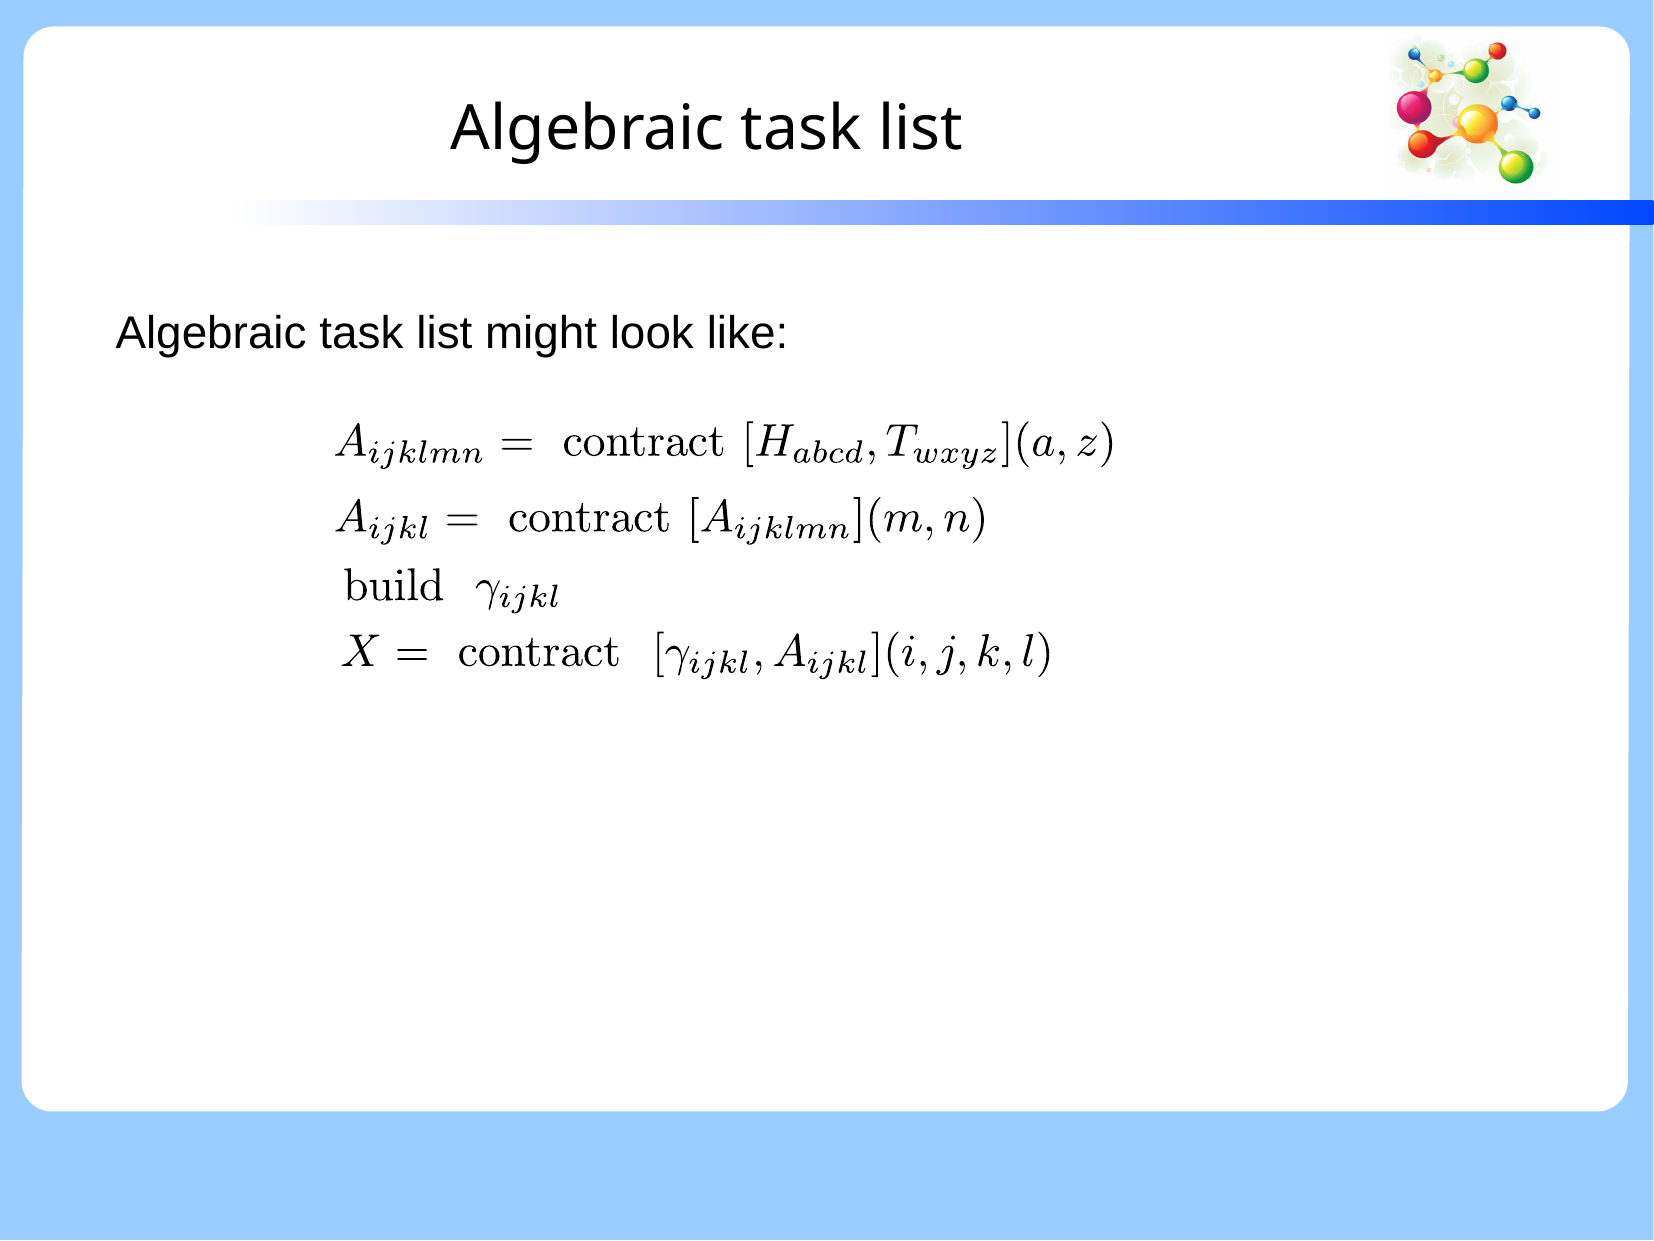

# Algebraic task list
Algebraic task list might look like: